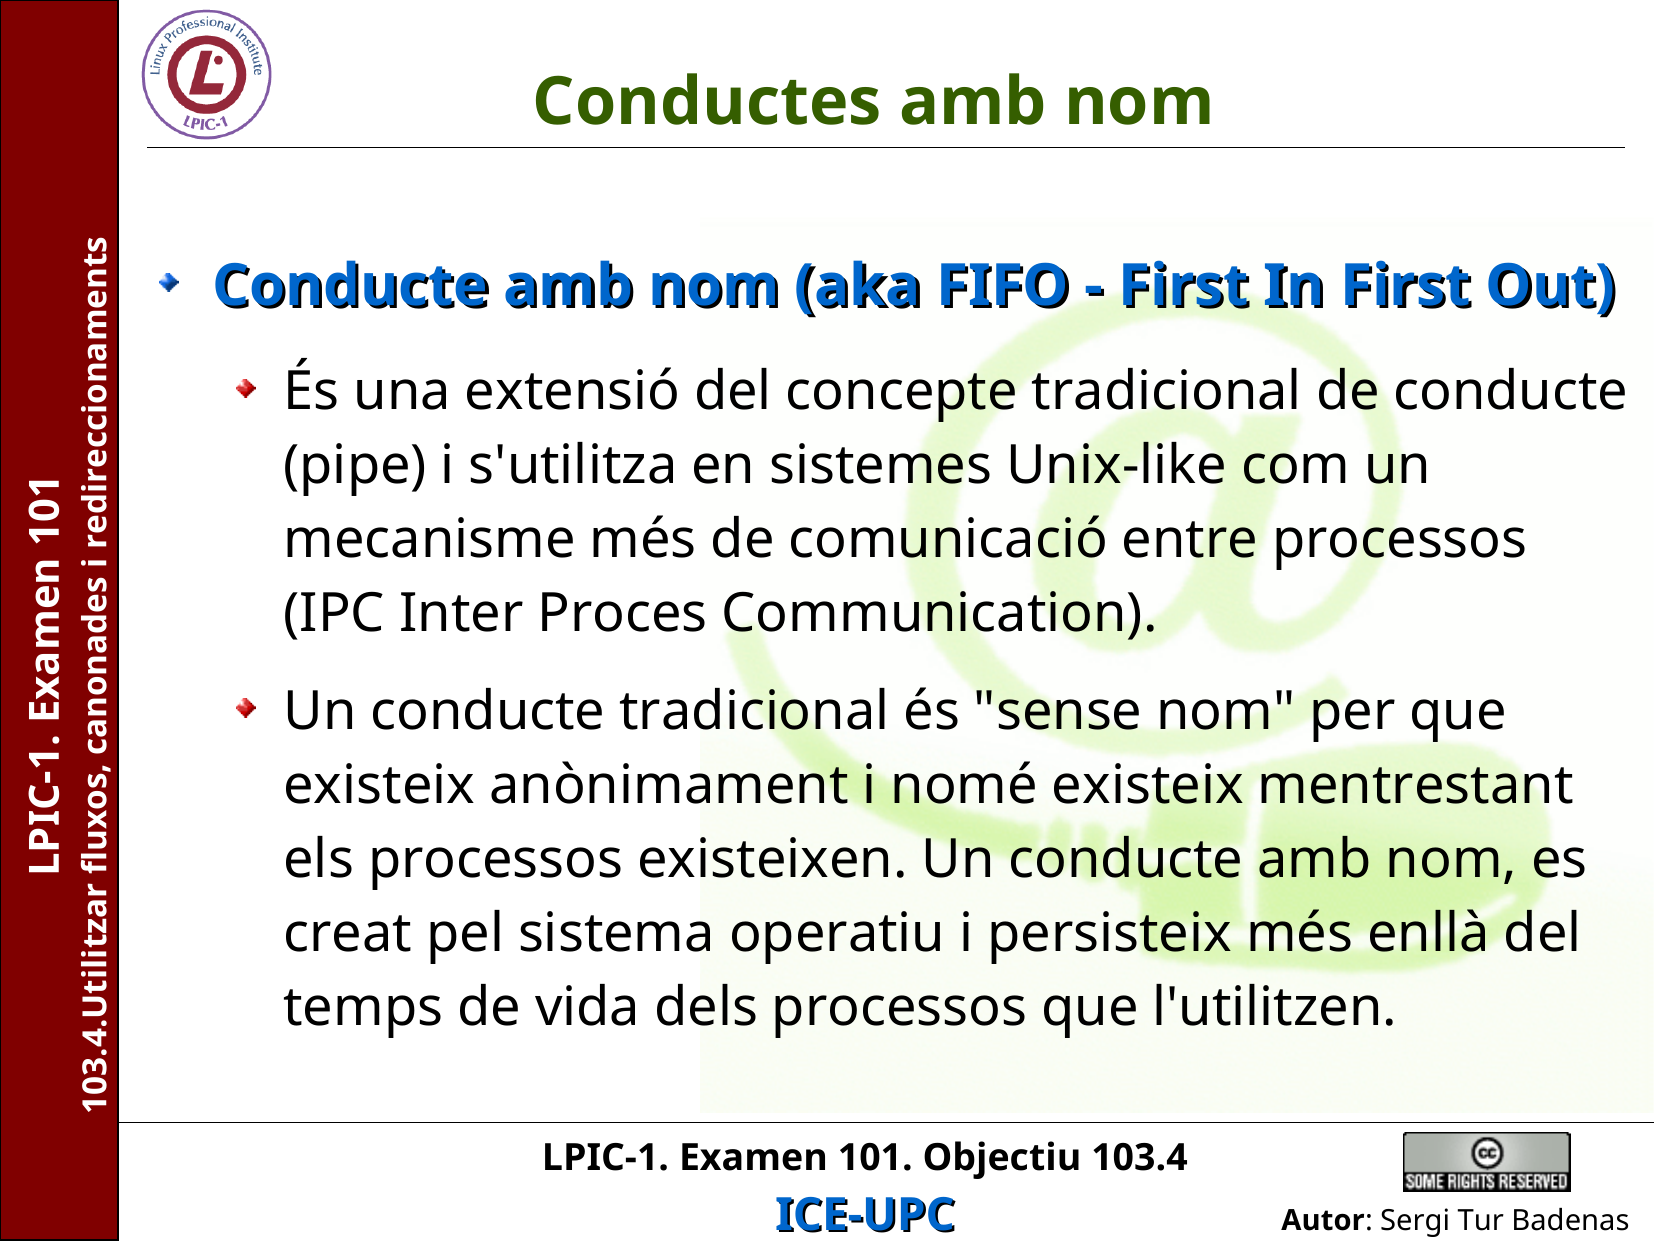

# Conductes amb nom
Conducte amb nom (aka FIFO - First In First Out)
És una extensió del concepte tradicional de conducte (pipe) i s'utilitza en sistemes Unix-like com un mecanisme més de comunicació entre processos (IPC Inter Proces Communication).
Un conducte tradicional és "sense nom" per que existeix anònimament i nomé existeix mentrestant els processos existeixen. Un conducte amb nom, es creat pel sistema operatiu i persisteix més enllà del temps de vida dels processos que l'utilitzen.